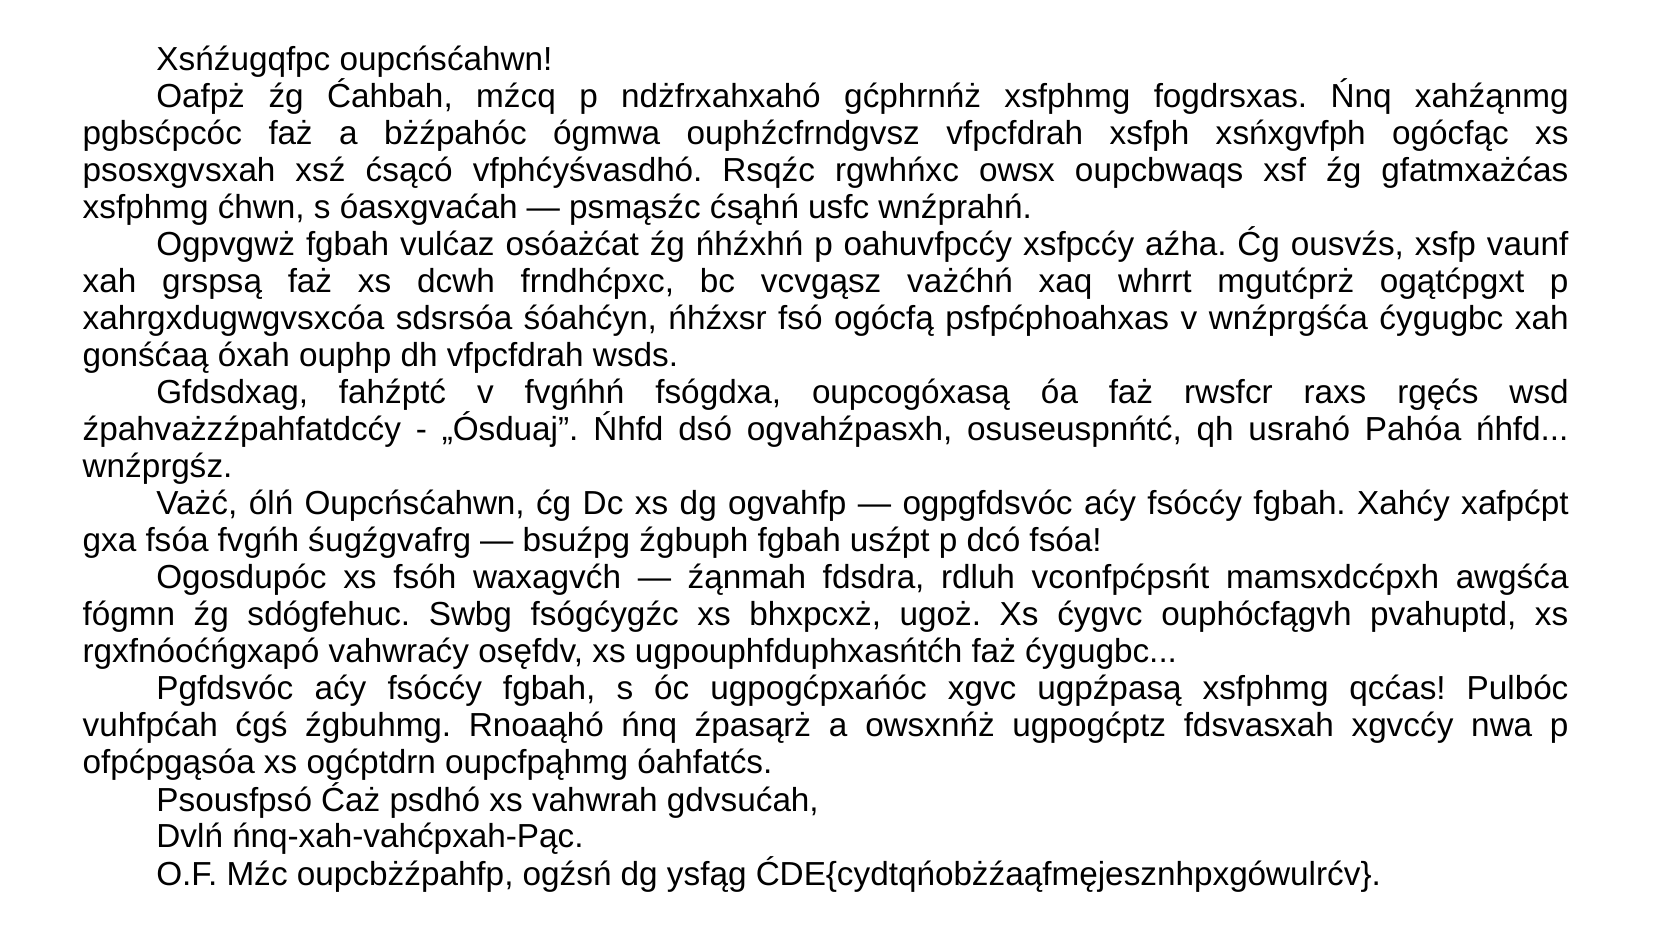

# Xsńźugqfpc oupcńsćahwn!
	Oafpż źg Ćahbah, mźcq p ndżfrxahxahó gćphrnńż xsfphmg fogdrsxas. Ńnq xahźąnmg pgbsćpcóc faż a bżźpahóc ógmwa ouphźcfrndgvsz vfpcfdrah xsfph xsńxgvfph ogócfąc xs psosxgvsxah xsź ćsącó vfphćyśvasdhó. Rsqźc rgwhńxc owsx oupcbwaqs xsf źg gfatmxażćas xsfphmg ćhwn, s óasxgvaćah — psmąsźc ćsąhń usfc wnźprahń.
	Ogpvgwż fgbah vulćaz osóażćat źg ńhźxhń p oahuvfpcćy xsfpcćy aźha. Ćg ousvźs, xsfp vaunf xah grspsą faż xs dcwh frndhćpxc, bc vcvgąsz vażćhń xaq whrrt mgutćprż ogątćpgxt p xahrgxdugwgvsxcóa sdsrsóa śóahćyn, ńhźxsr fsó ogócfą psfpćphoahxas v wnźprgśća ćygugbc xah gonśćaą óxah ouphp dh vfpcfdrah wsds.
	Gfdsdxag, fahźptć v fvgńhń fsógdxa, oupcogóxasą óa faż rwsfcr raxs rgęćs wsd źpahvażzźpahfatdcćy - „Ósduaj”. Ńhfd dsó ogvahźpasxh, osuseuspnńtć, qh usrahó Pahóa ńhfd... wnźprgśz.
	Vażć, ólń Oupcńsćahwn, ćg Dc xs dg ogvahfp — ogpgfdsvóc aćy fsócćy fgbah. Xahćy xafpćpt gxa fsóa fvgńh śugźgvafrg — bsuźpg źgbuph fgbah usźpt p dcó fsóa!
	Ogosdupóc xs fsóh waxagvćh — źąnmah fdsdra, rdluh vconfpćpsńt mamsxdcćpxh awgśća fógmn źg sdógfehuc. Swbg fsógćygźc xs bhxpcxż, ugoż. Xs ćygvc ouphócfągvh pvahuptd, xs rgxfnóoćńgxapó vahwraćy osęfdv, xs ugpouphfduphxasńtćh faż ćygugbc...
	Pgfdsvóc aćy fsócćy fgbah, s óc ugpogćpxańóc xgvc ugpźpasą xsfphmg qcćas! Pulbóc vuhfpćah ćgś źgbuhmg. Rnoaąhó ńnq źpasąrż a owsxnńż ugpogćptz fdsvasxah xgvcćy nwa p ofpćpgąsóa xs ogćptdrn oupcfpąhmg óahfatćs.
	Psousfpsó Ćaż psdhó xs vahwrah gdvsućah,
	Dvlń ńnq-xah-vahćpxah-Pąc.
	O.F. Mźc oupcbżźpahfp, ogźsń dg ysfąg ĆDE{cydtqńobżźaąfmęjesznhpxgówulrćv}.